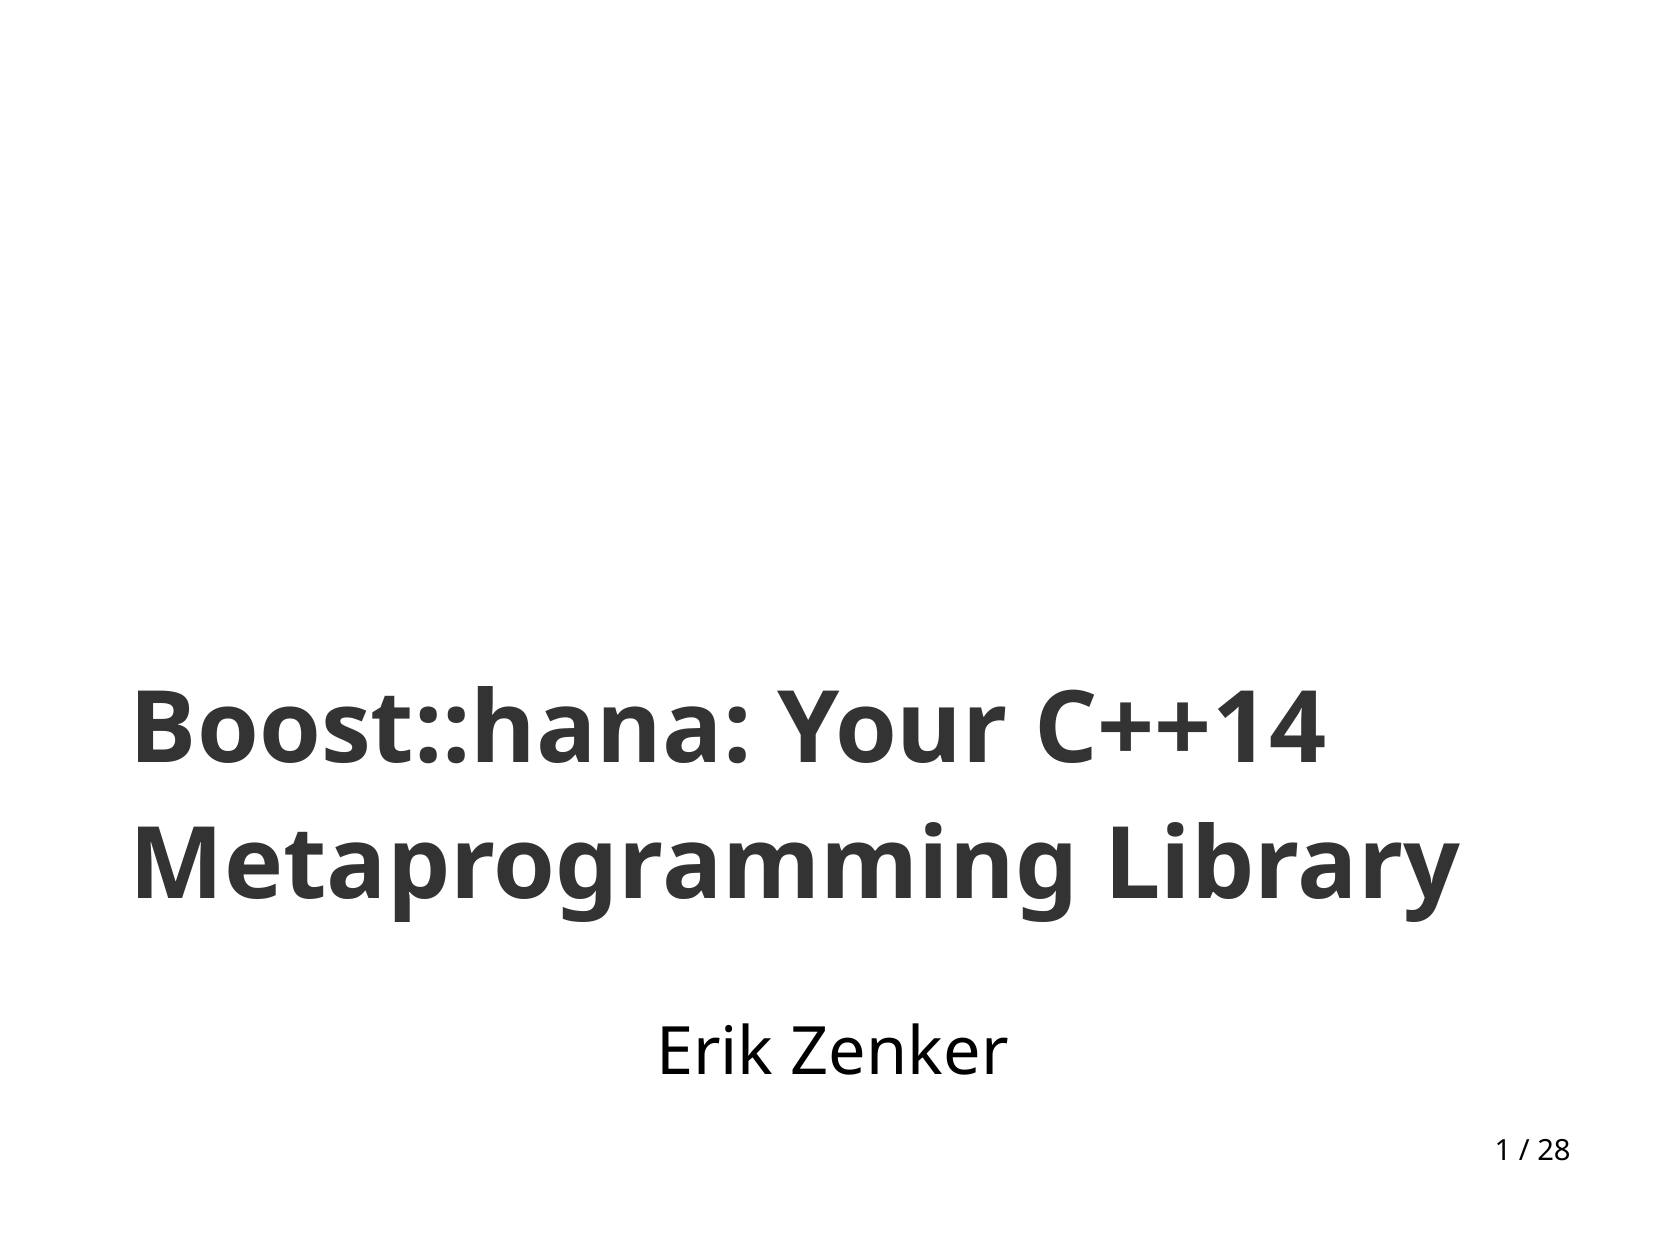

# Boost::hana: Your C++14 Metaprogramming Library
Erik Zenker
1